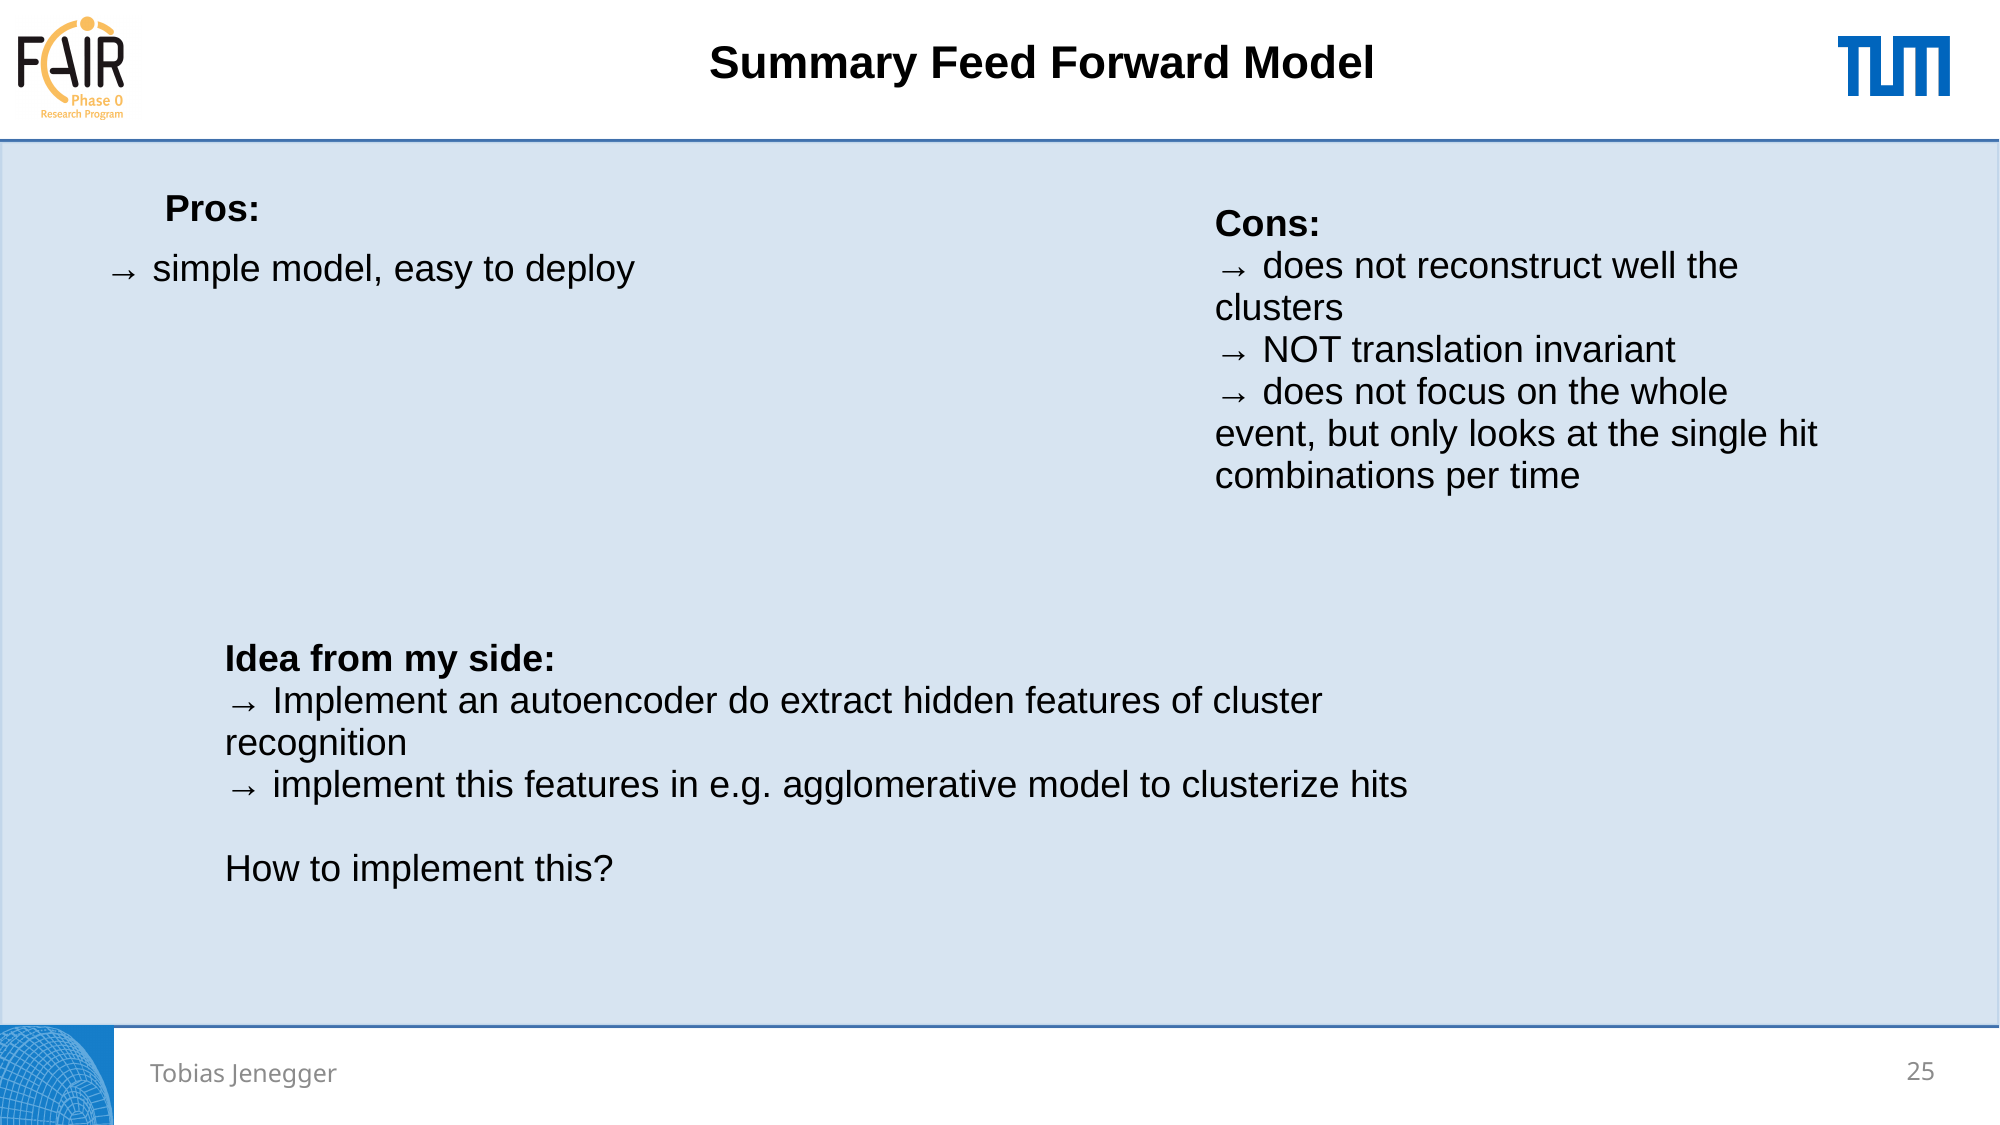

Summary Feed Forward Model
Pros:
Cons:
→ does not reconstruct well the clusters
→ NOT translation invariant
→ does not focus on the whole event, but only looks at the single hit combinations per time
→ simple model, easy to deploy
Idea from my side:
→ Implement an autoencoder do extract hidden features of cluster recognition
→ implement this features in e.g. agglomerative model to clusterize hits
How to implement this?
25